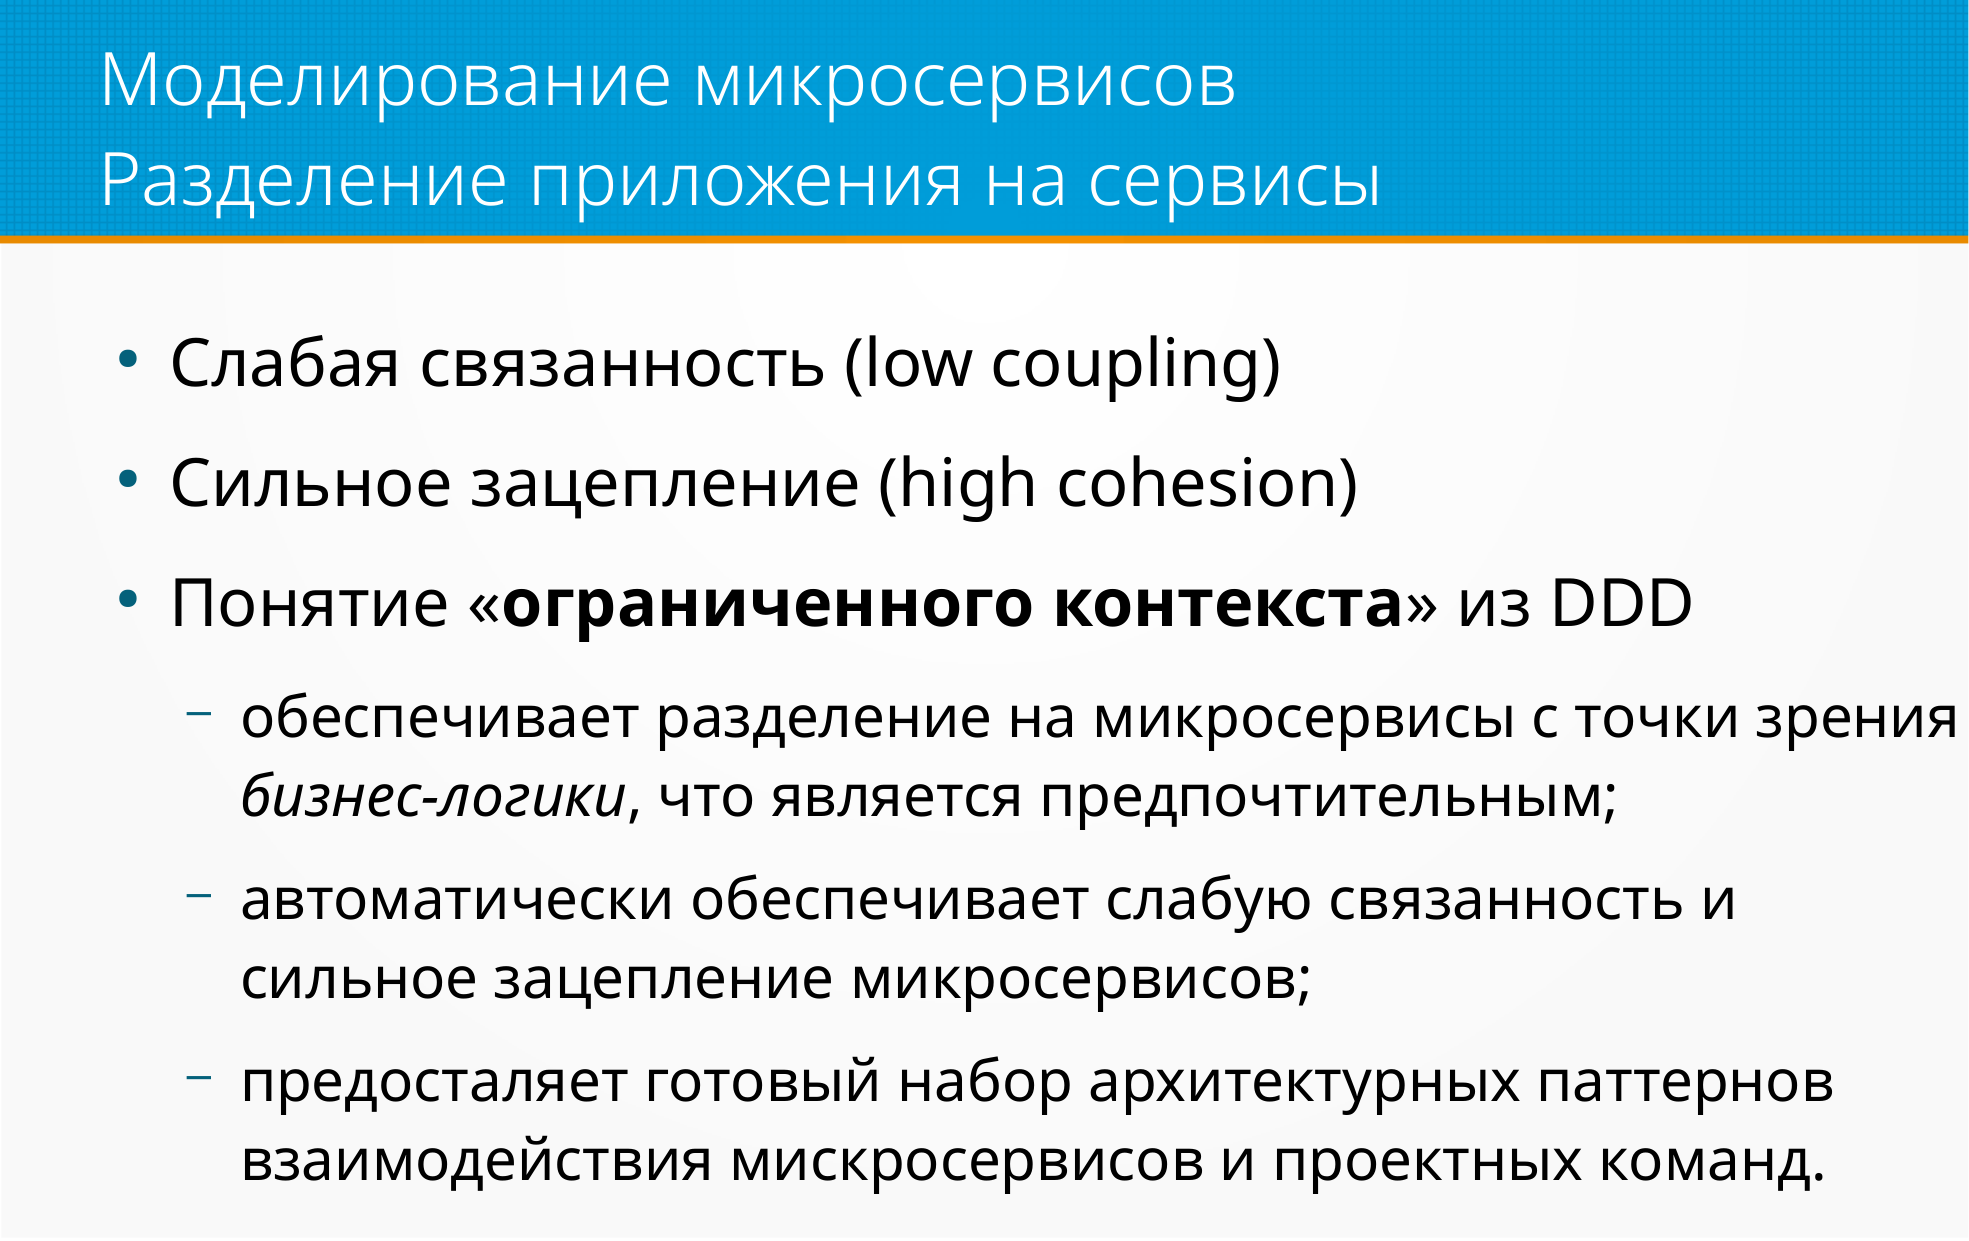

# Моделирование микросервисов Разделение приложения на сервисы
Слабая связанность (low coupling)
Сильное зацепление (high cohesion)
Понятие «ограниченного контекста» из DDD
обеспечивает разделение на микросервисы с точки зрения бизнес-логики, что является предпочтительным;
автоматически обеспечивает слабую связанность и сильное зацепление микросервисов;
предосталяет готовый набор архитектурных паттернов взаимодействия мискросервисов и проектных команд.